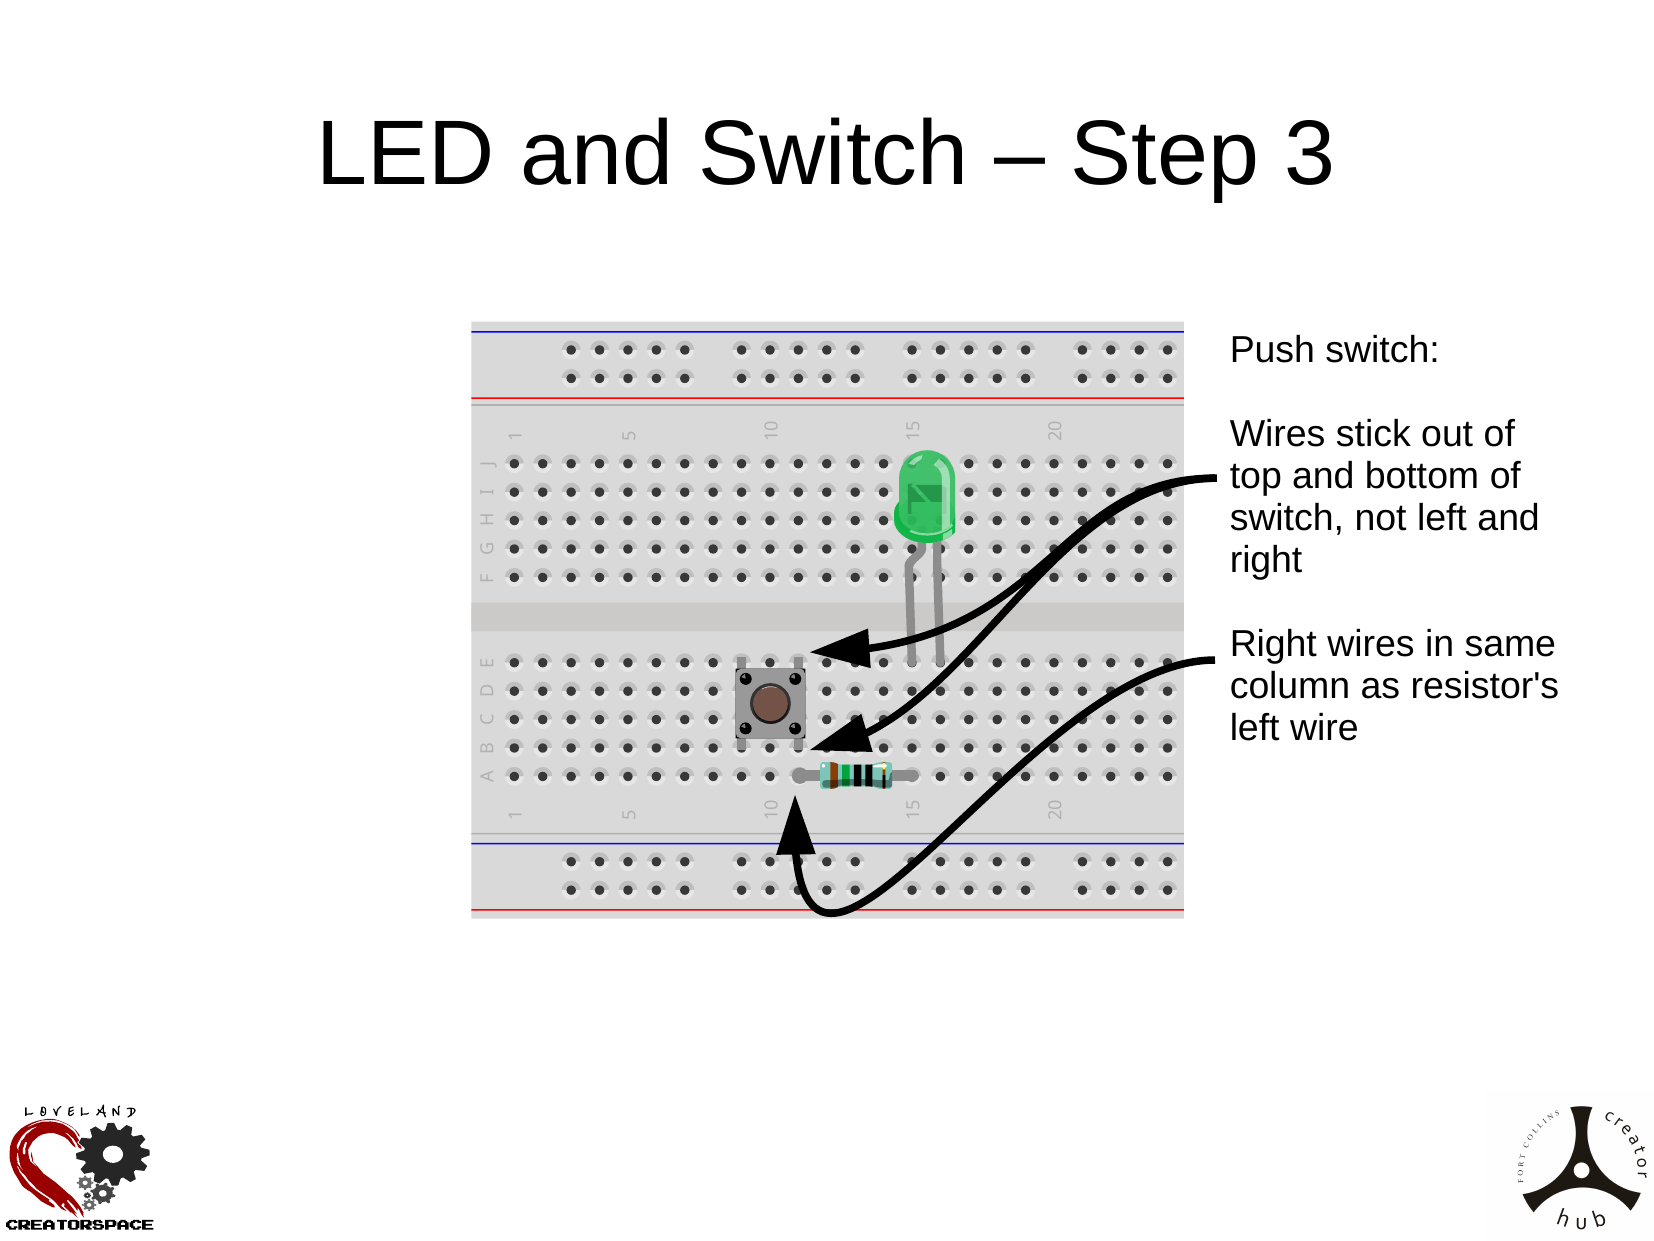

# LED and Switch – Step 3
Push switch:
Wires stick out of top and bottom of switch, not left and right
Right wires in same column as resistor's left wire